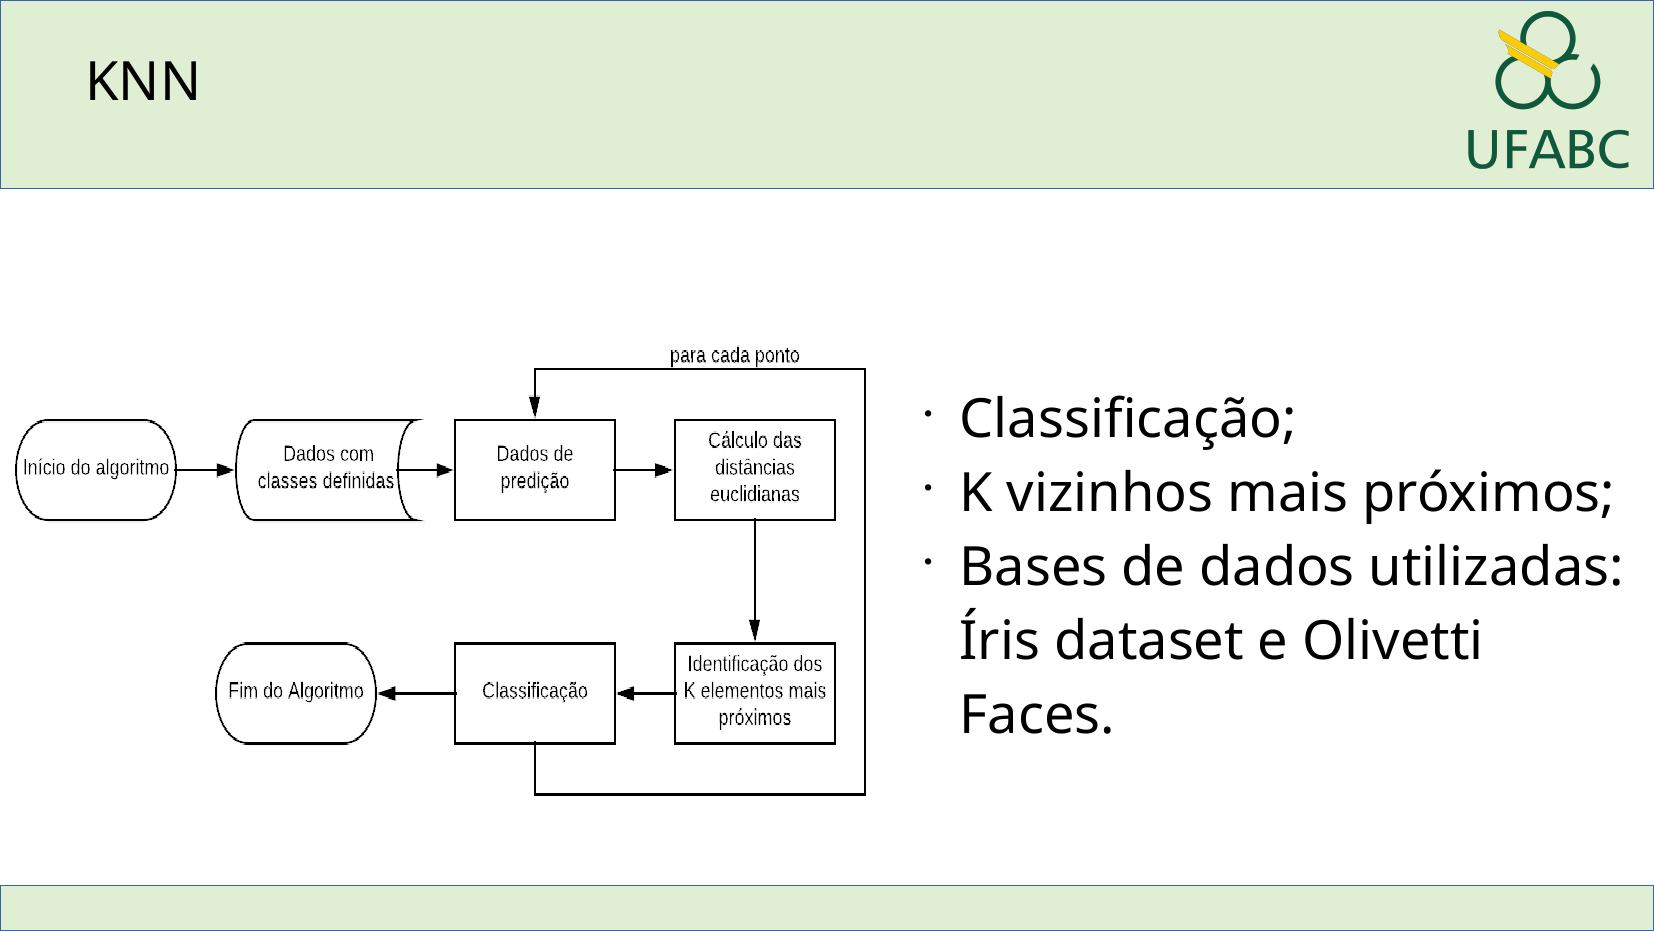

KNN
Classificação;
K vizinhos mais próximos;
Bases de dados utilizadas: Íris dataset e Olivetti Faces.